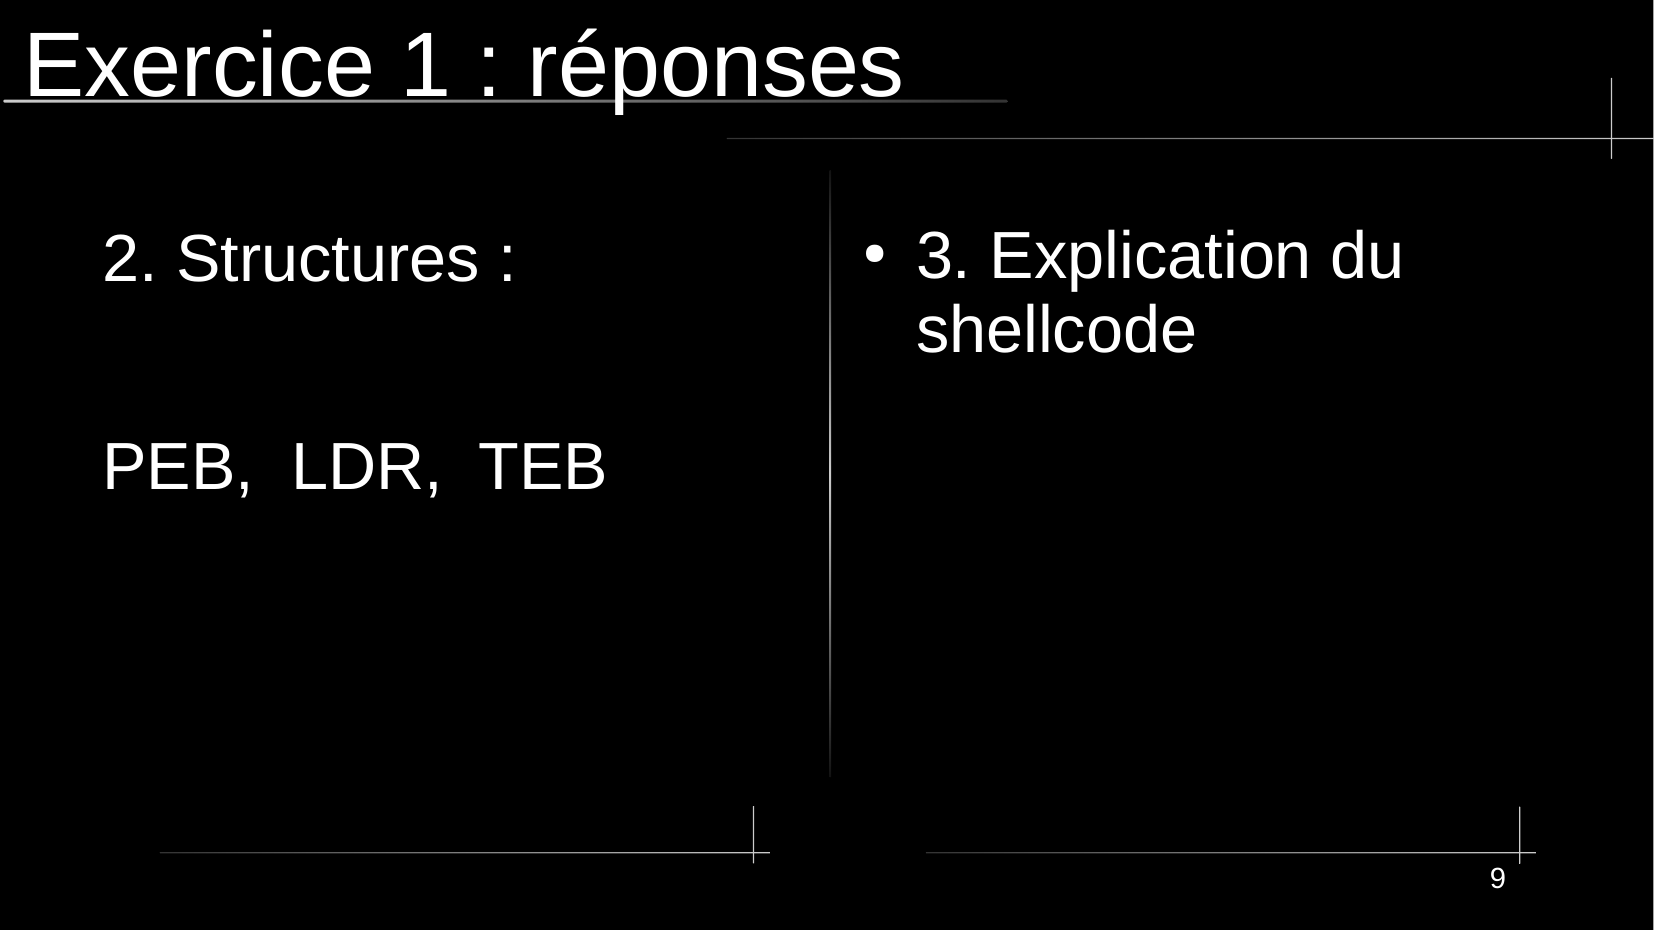

# Exercice 1 : réponses
3. Explication du shellcode
2. Structures :
PEB, LDR, TEB
9